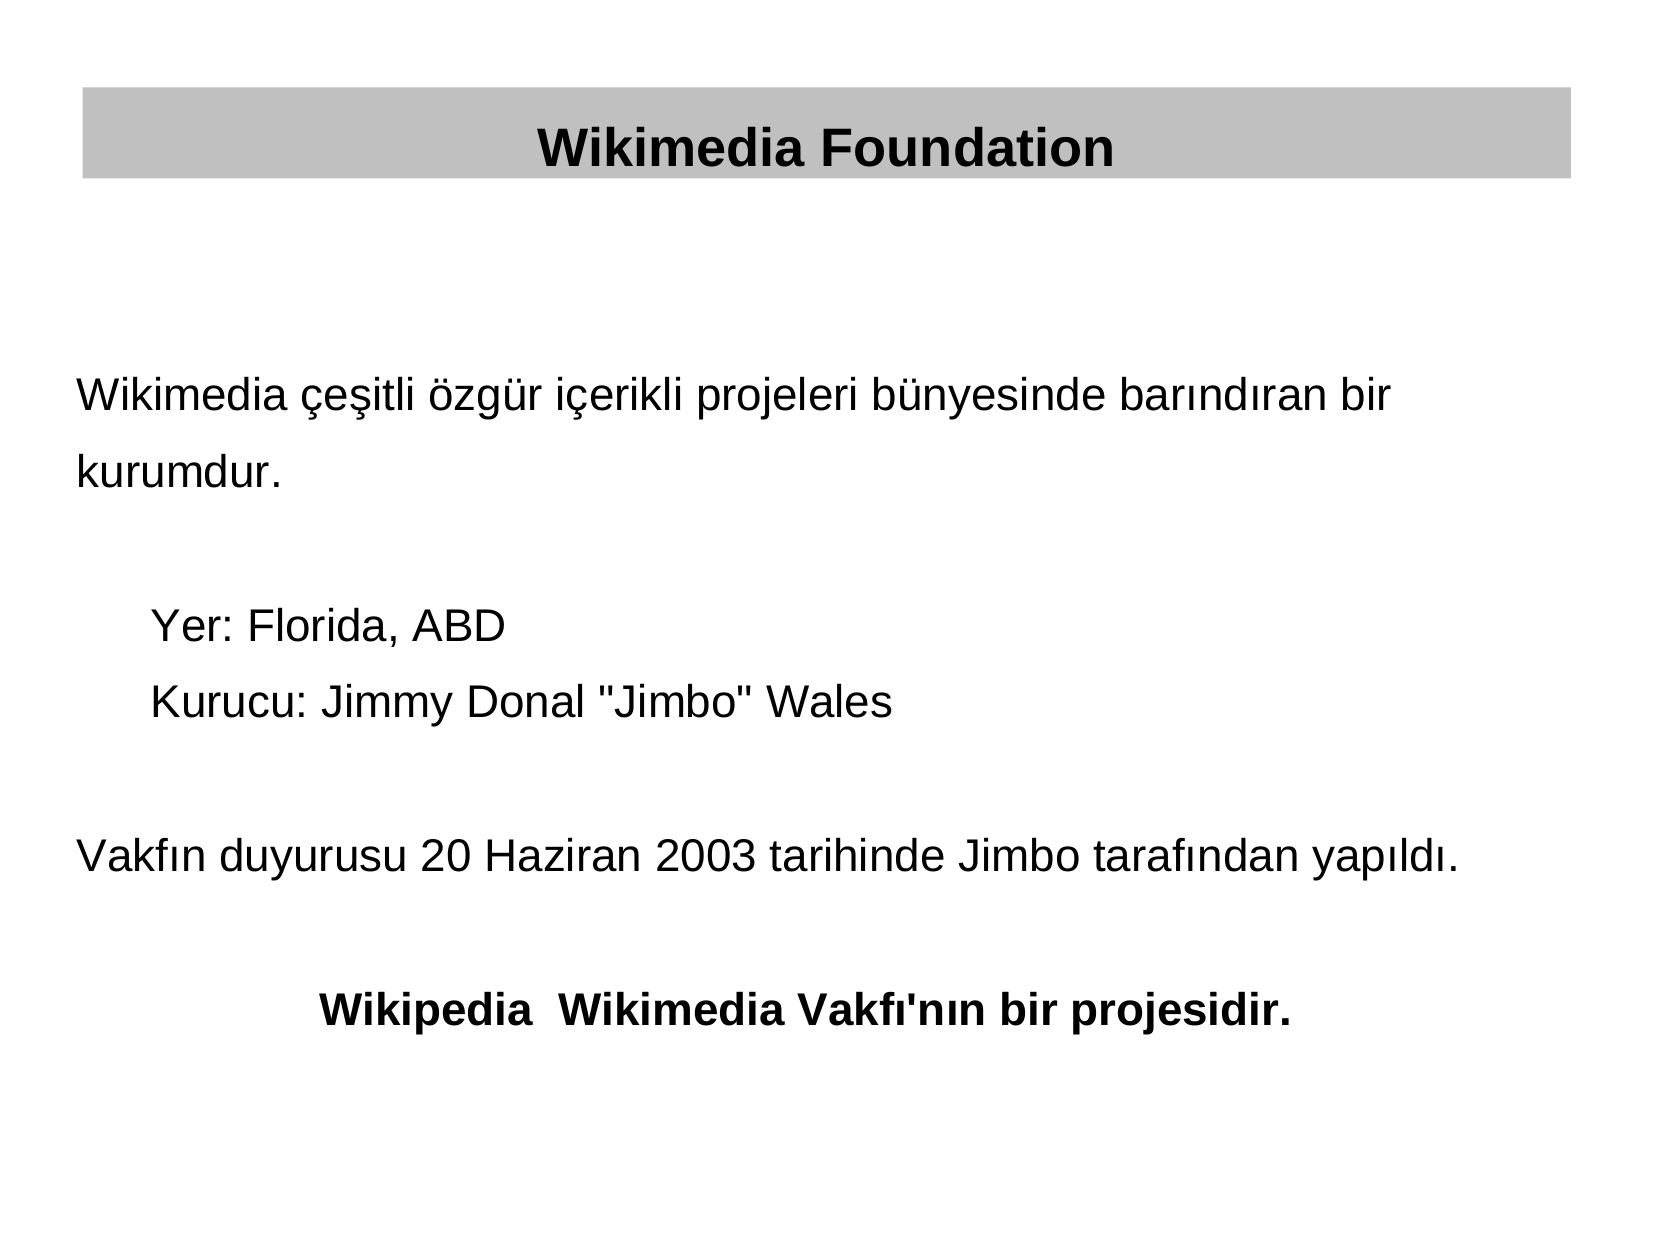

# Wikimedia Foundation
Wikimedia çeşitli özgür içerikli projeleri bünyesinde barındıran bir kurumdur.
	Yer: Florida, ABD
	Kurucu: Jimmy Donal "Jimbo" Wales
Vakfın duyurusu 20 Haziran 2003 tarihinde Jimbo tarafından yapıldı.
Wikipedia Wikimedia Vakfı'nın bir projesidir.